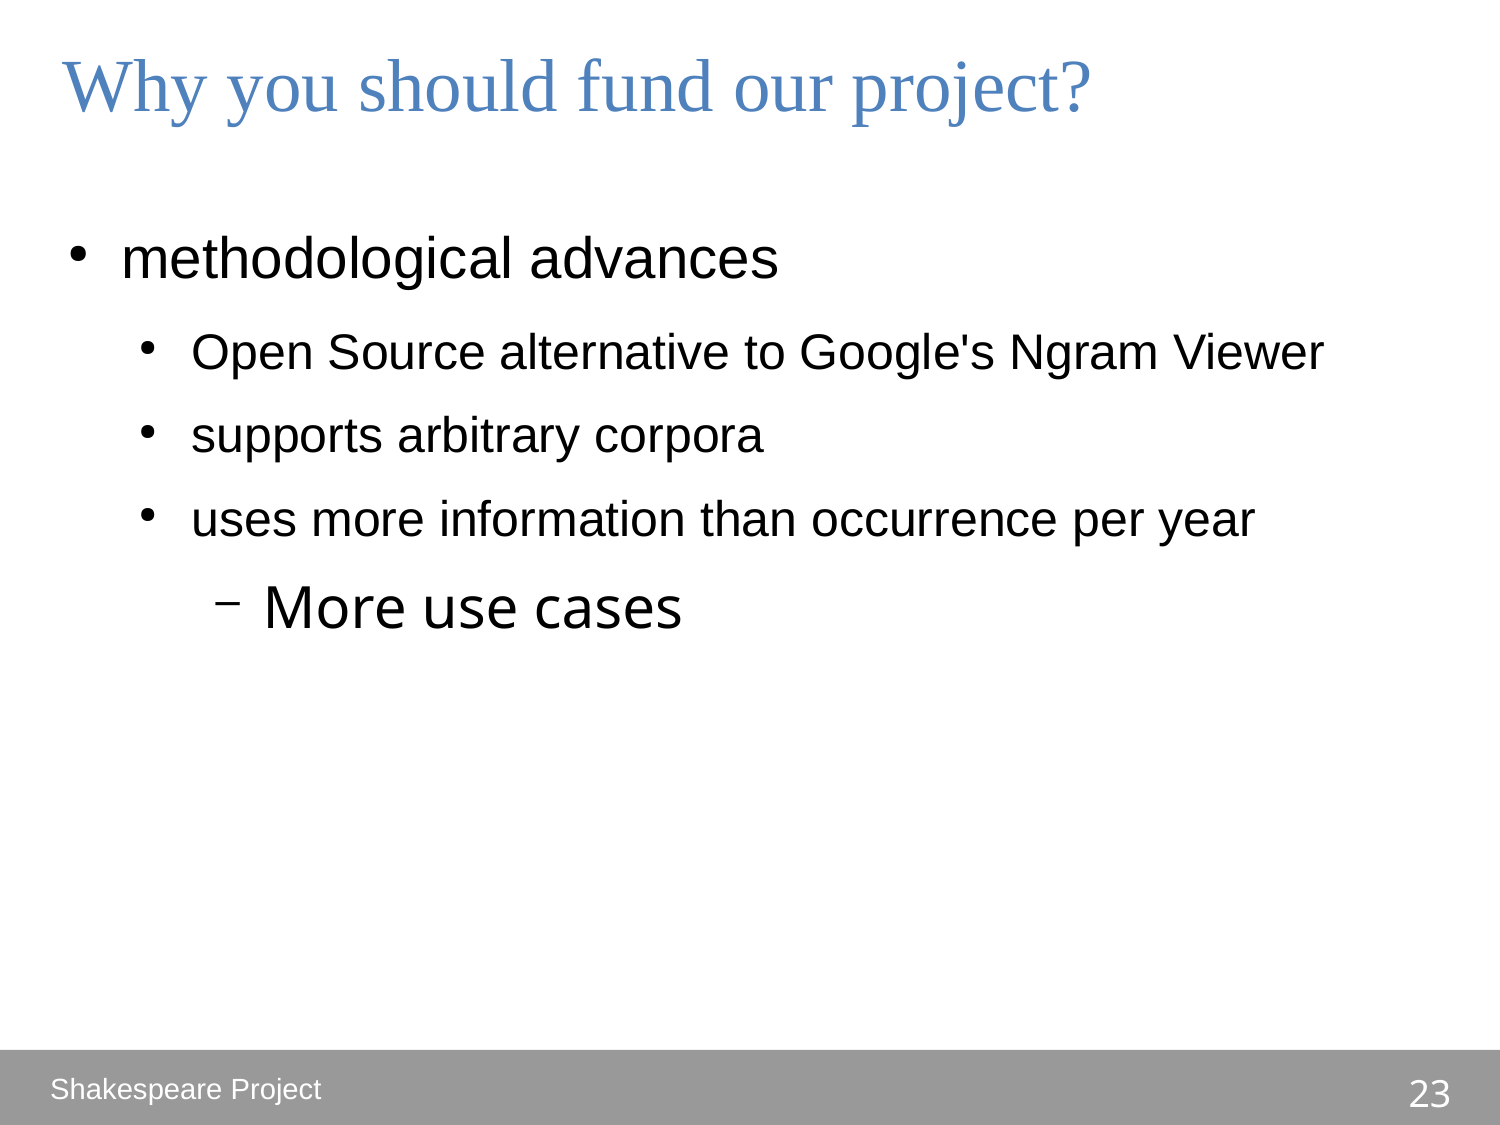

# Why you should fund our project?
methodological advances
Open Source alternative to Google's Ngram Viewer
supports arbitrary corpora
uses more information than occurrence per year
More use cases
Shakespeare Project